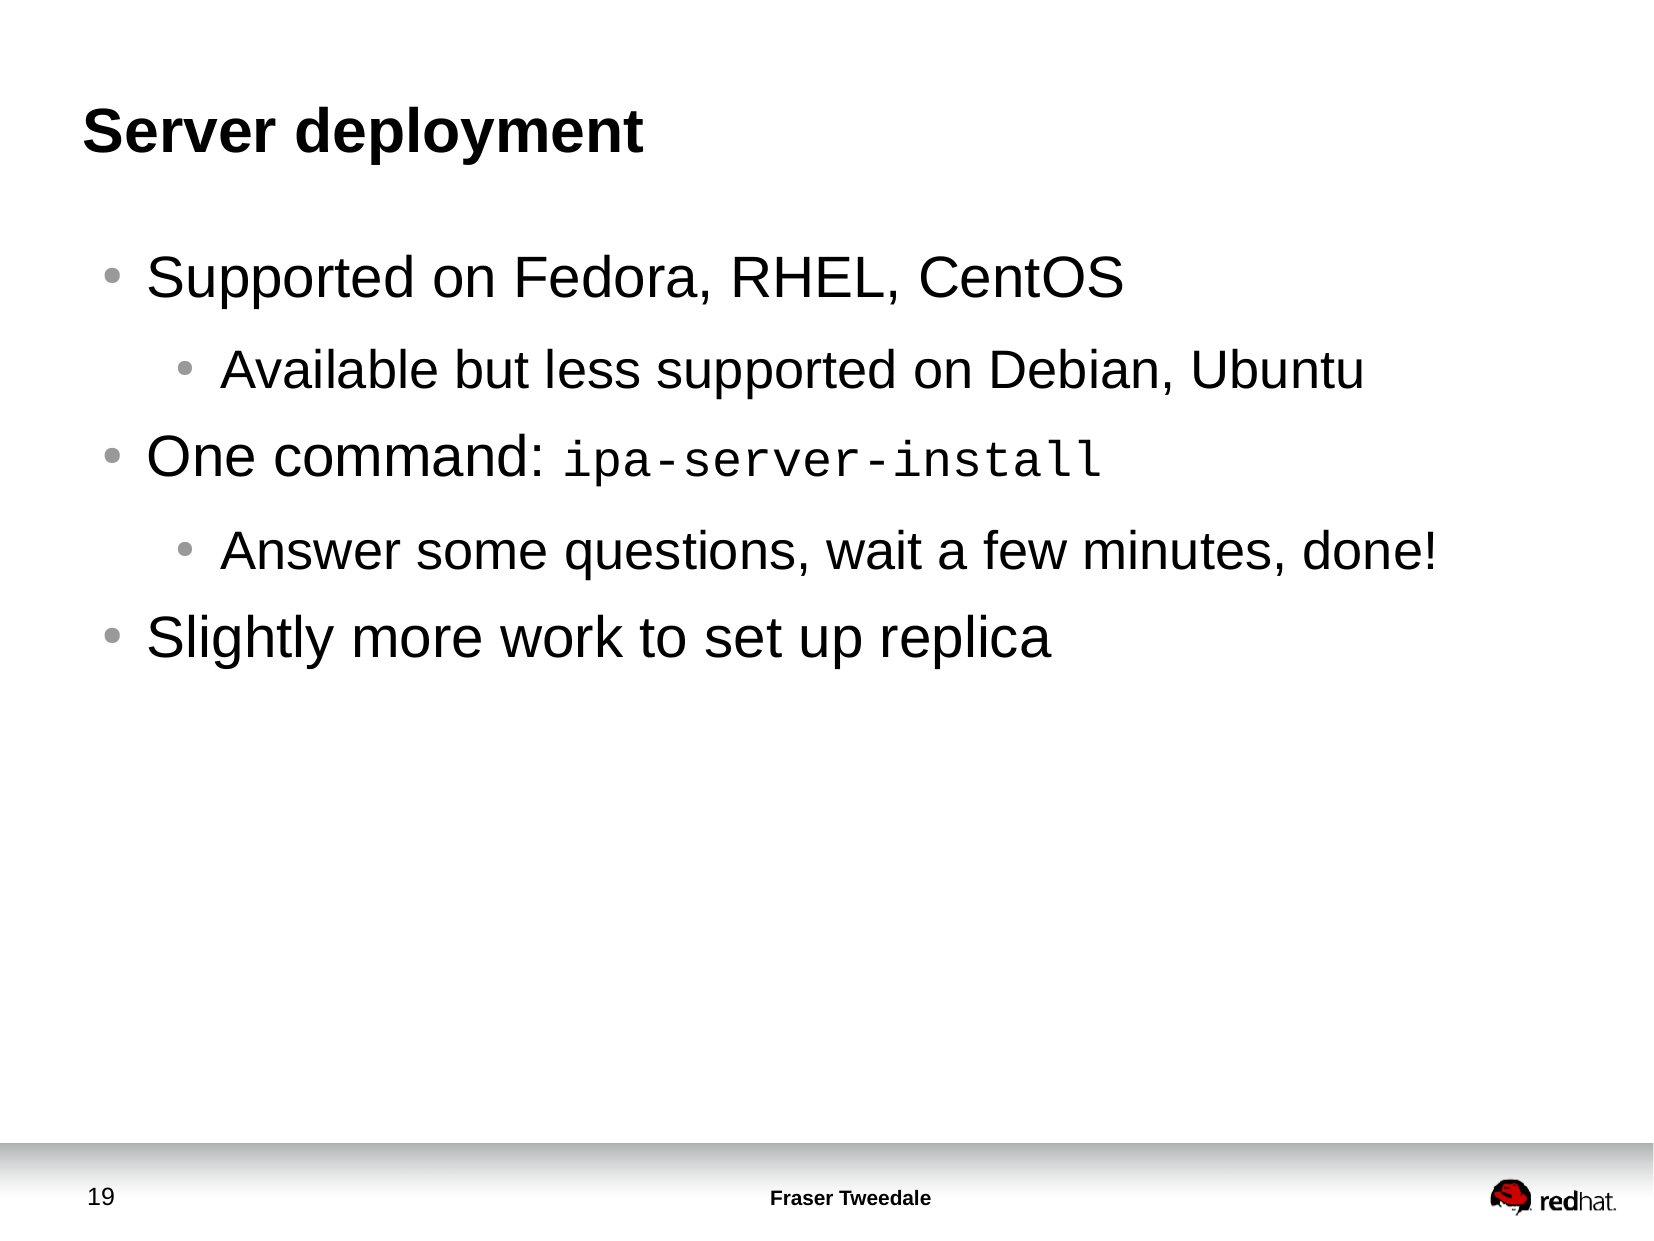

# Server deployment
Supported on Fedora, RHEL, CentOS
Available but less supported on Debian, Ubuntu
One command: ipa-server-install
Answer some questions, wait a few minutes, done!
Slightly more work to set up replica